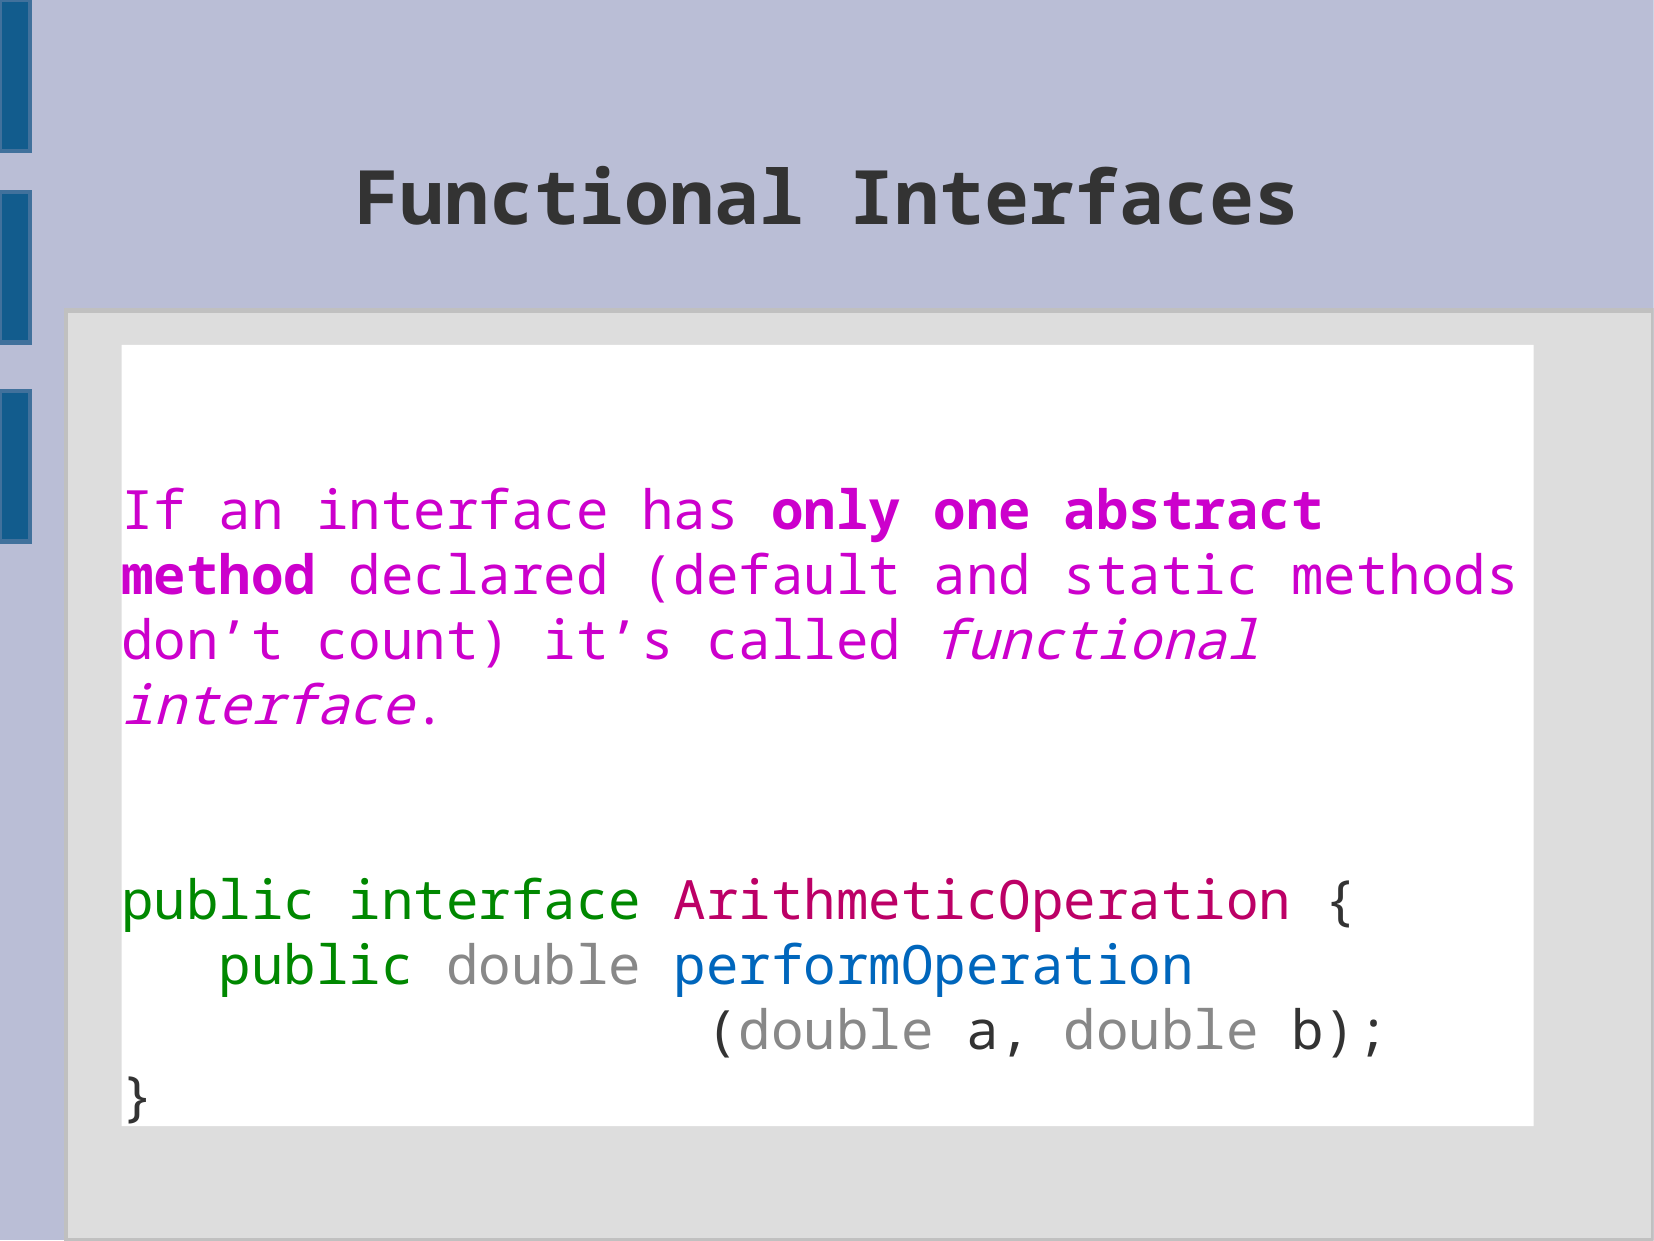

# Functional Interfaces
If an interface has only one abstract method declared (default and static methods don’t count) it’s called functional interface.
public interface ArithmeticOperation {
 public double performOperation
 (double a, double b);
}